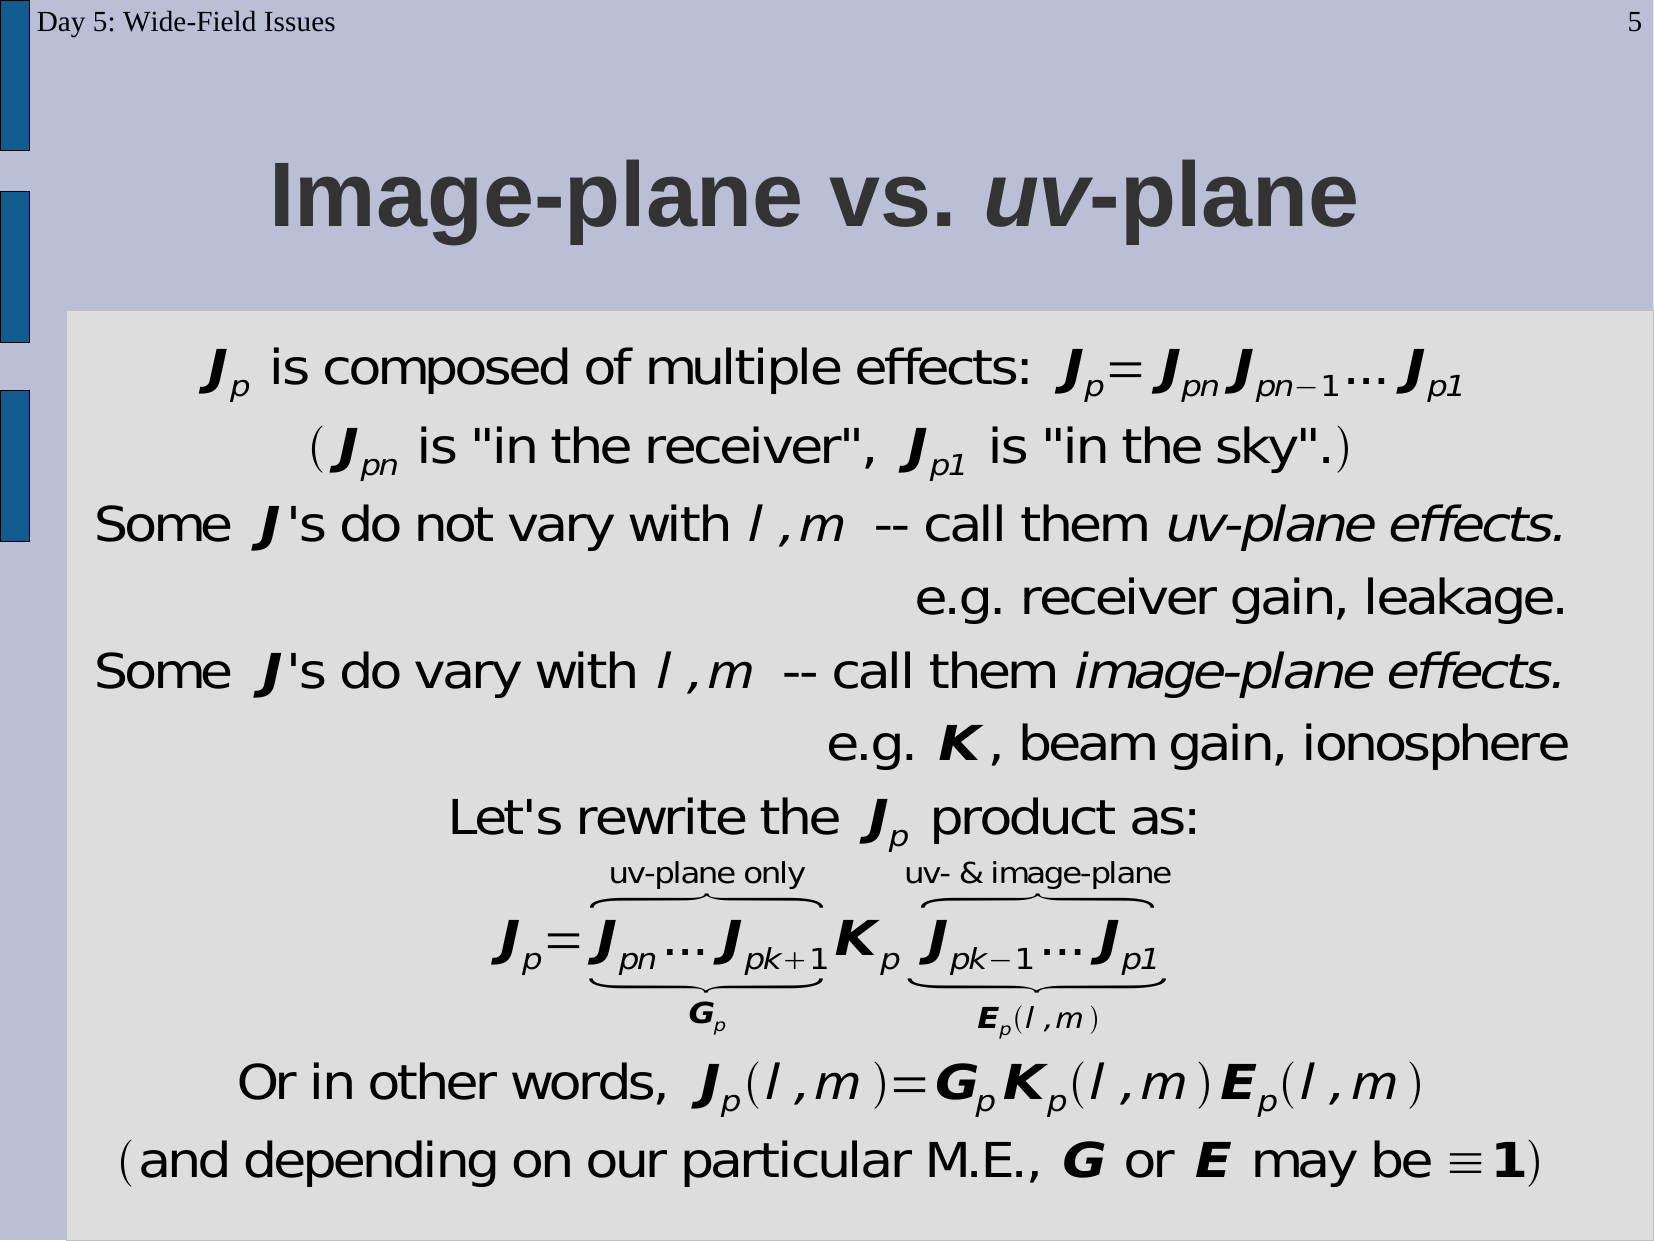

Day 5: Wide-Field Issues
5
# Image-plane vs. uv-plane